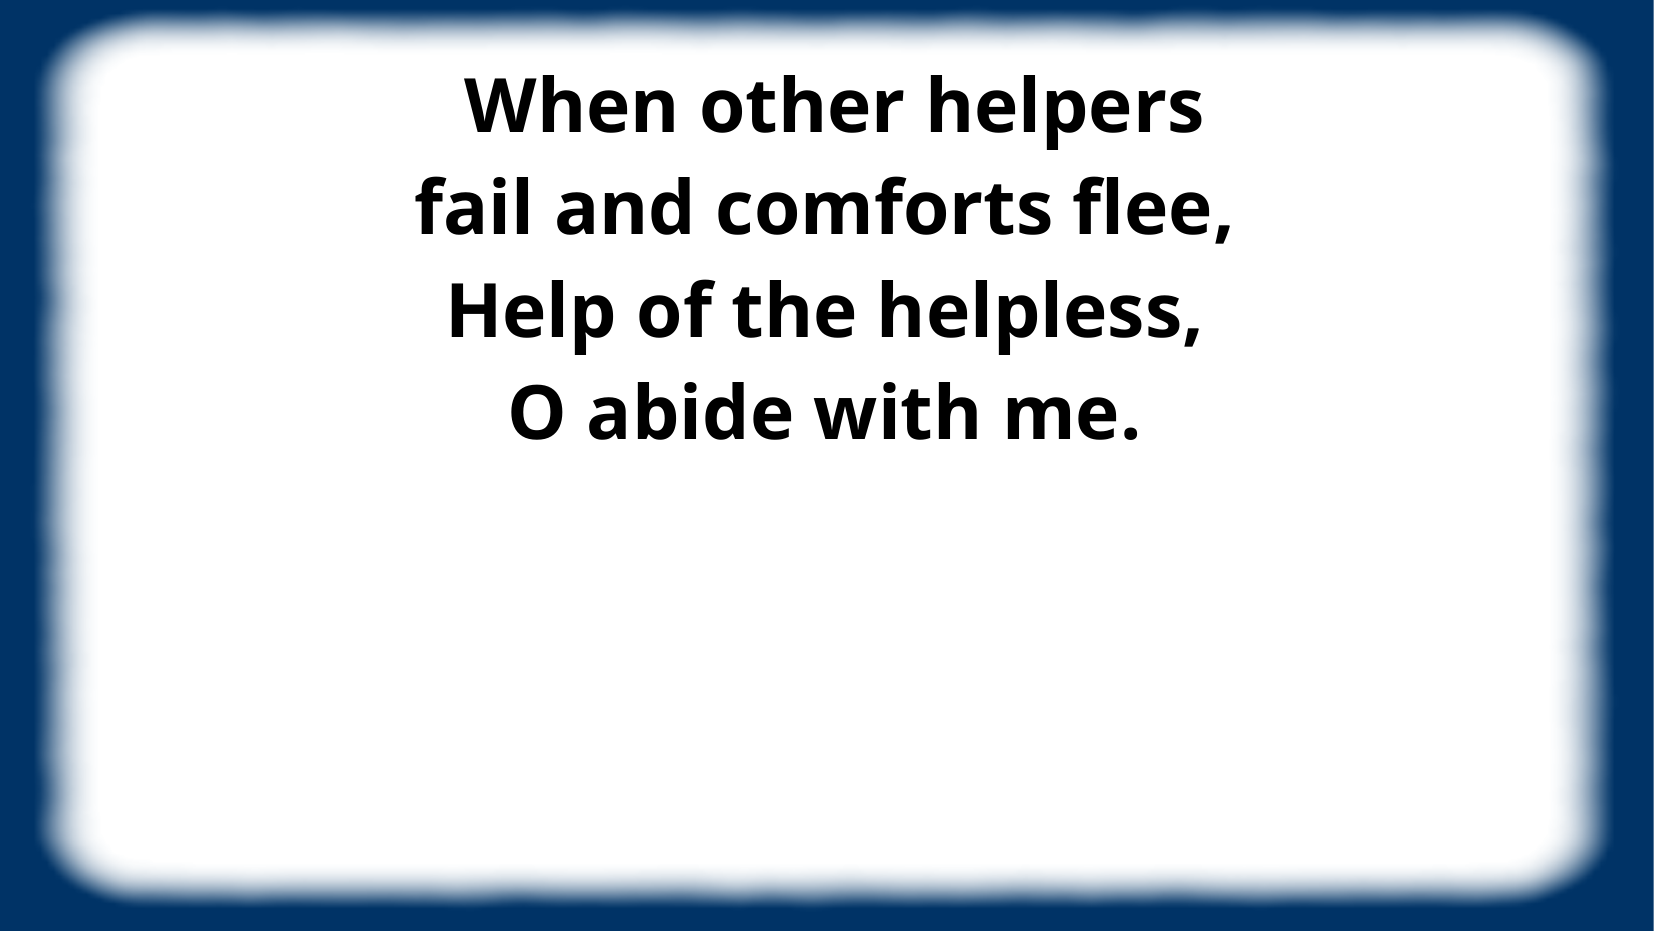

When other helpers
fail and comforts flee,
Help of the helpless,
O abide with me.